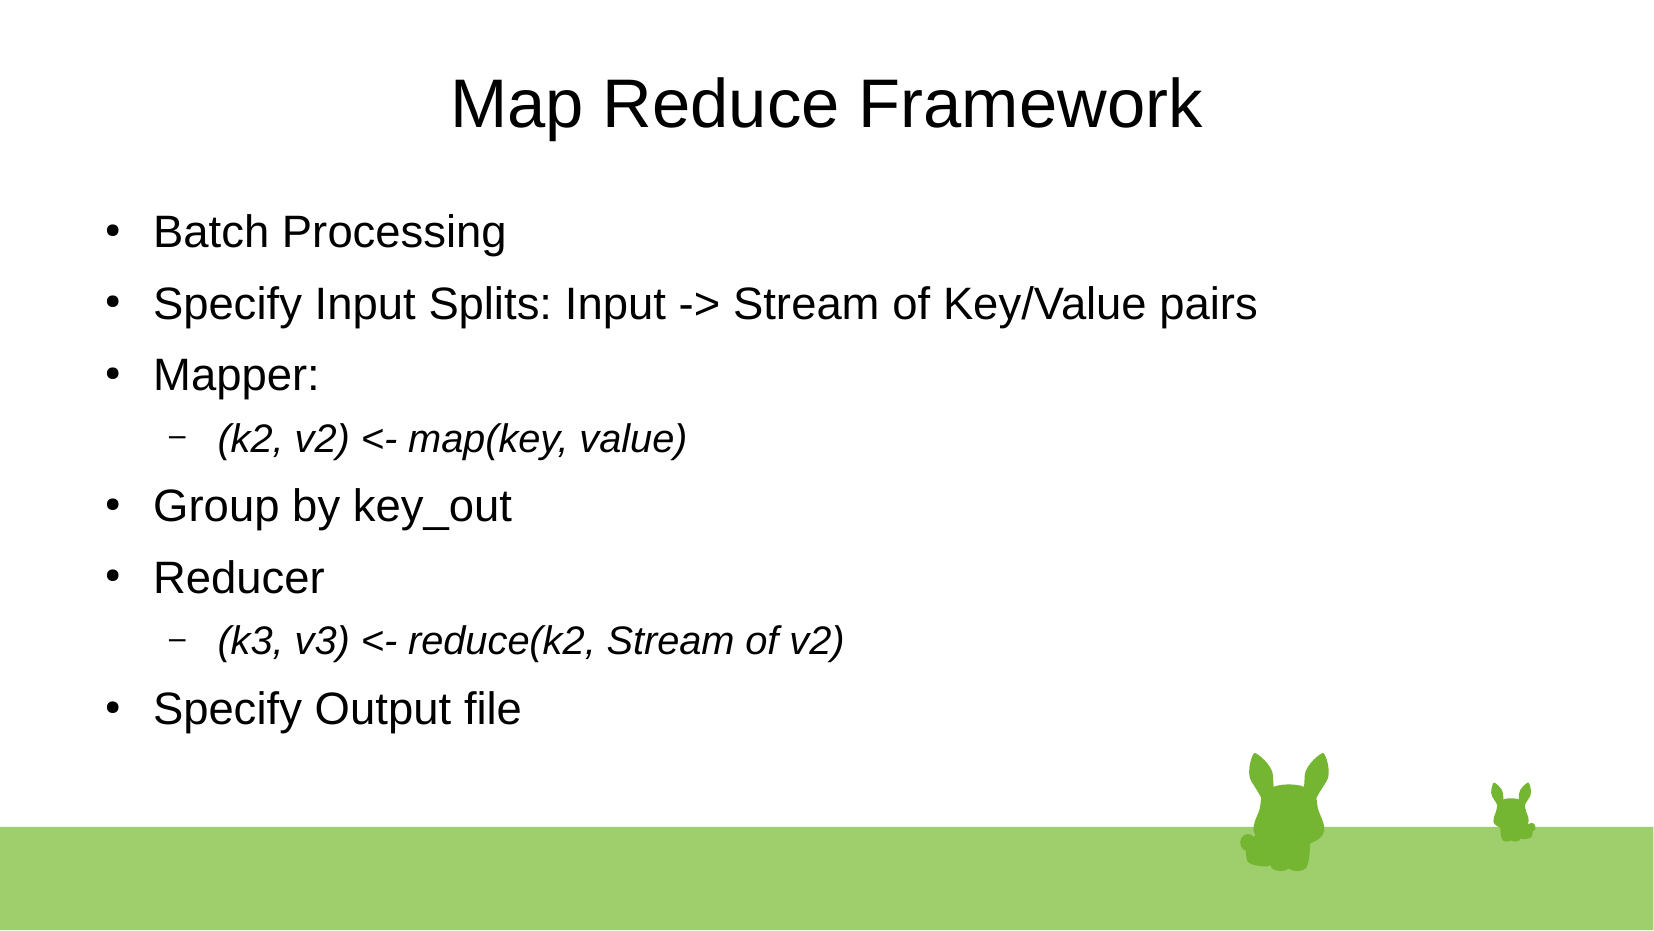

# Map Reduce Framework
Batch Processing
Specify Input Splits: Input -> Stream of Key/Value pairs
Mapper:
(k2, v2) <- map(key, value)
Group by key_out
Reducer
(k3, v3) <- reduce(k2, Stream of v2)
Specify Output file